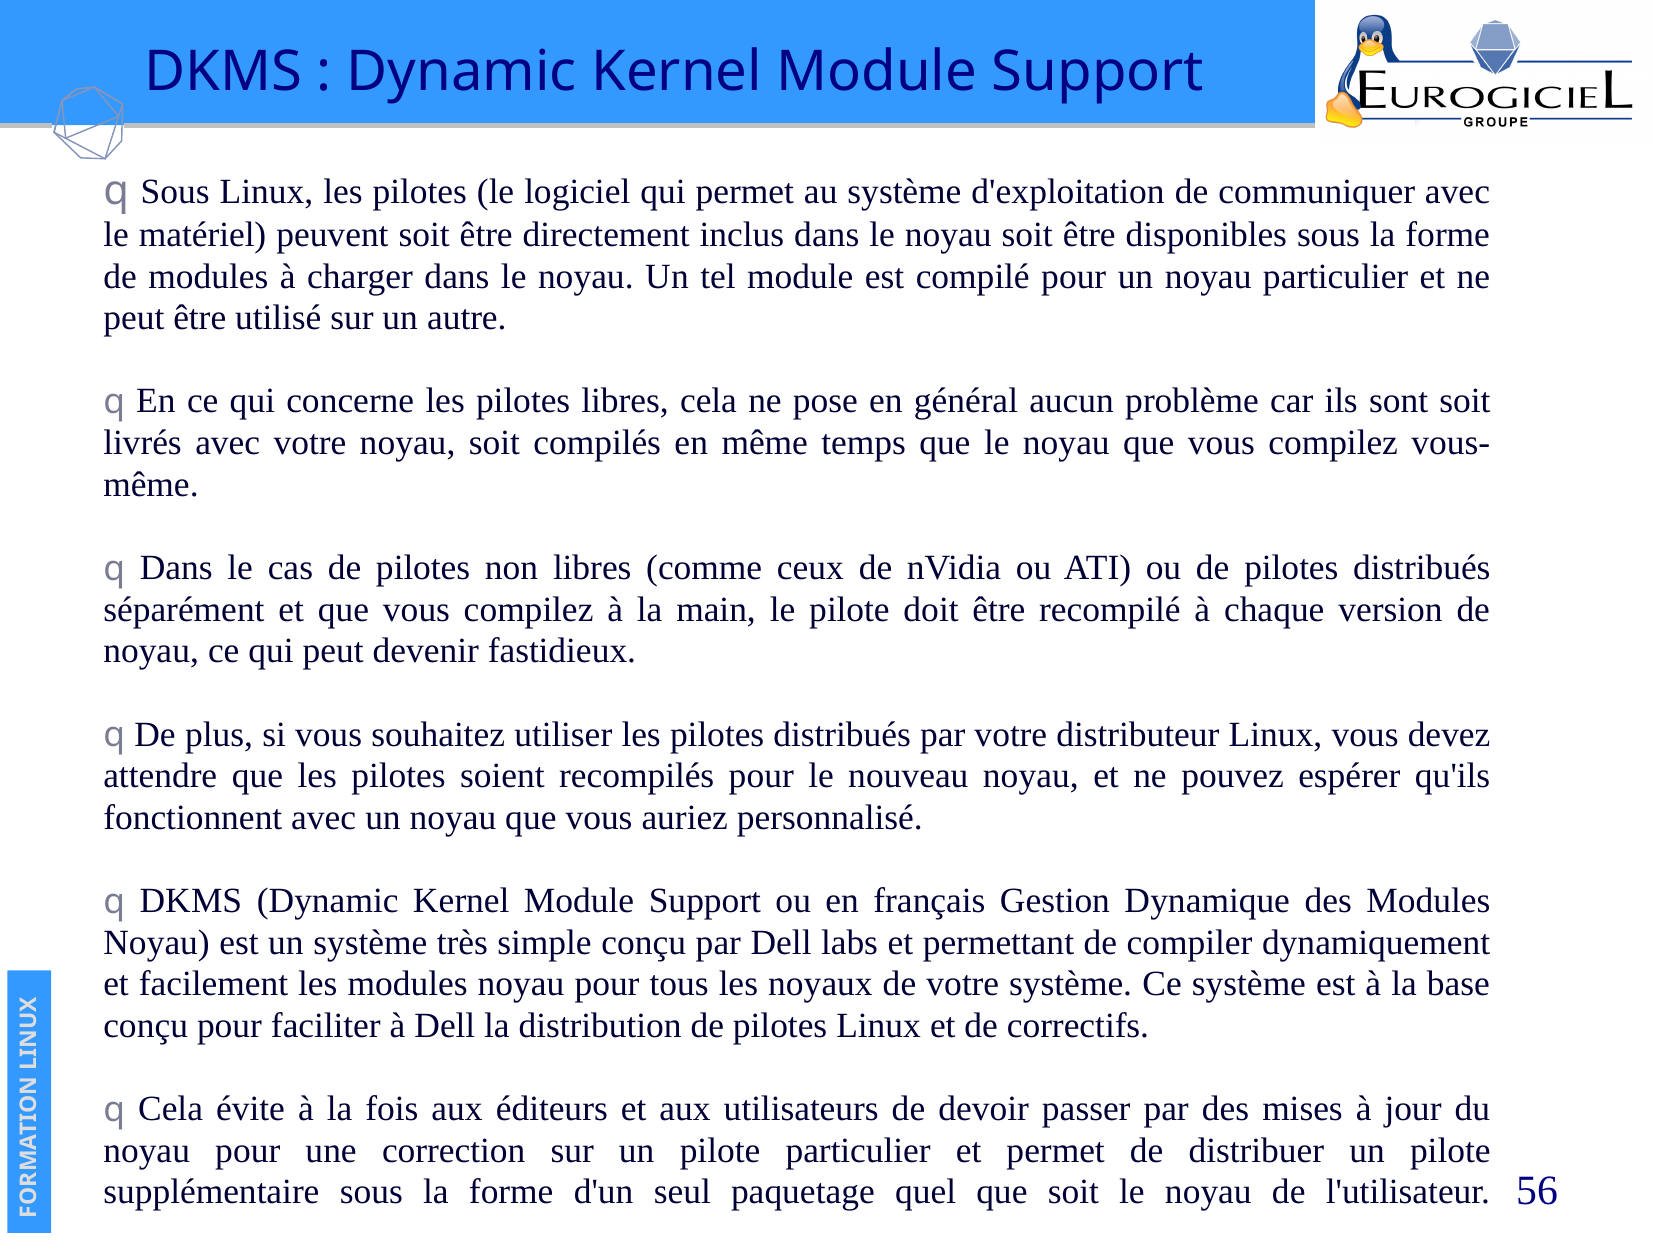

# DKMS : Dynamic Kernel Module Support
 Sous Linux, les pilotes (le logiciel qui permet au système d'exploitation de communiquer avec le matériel) peuvent soit être directement inclus dans le noyau soit être disponibles sous la forme de modules à charger dans le noyau. Un tel module est compilé pour un noyau particulier et ne peut être utilisé sur un autre.
 En ce qui concerne les pilotes libres, cela ne pose en général aucun problème car ils sont soit livrés avec votre noyau, soit compilés en même temps que le noyau que vous compilez vous-même.
 Dans le cas de pilotes non libres (comme ceux de nVidia ou ATI) ou de pilotes distribués séparément et que vous compilez à la main, le pilote doit être recompilé à chaque version de noyau, ce qui peut devenir fastidieux.
 De plus, si vous souhaitez utiliser les pilotes distribués par votre distributeur Linux, vous devez attendre que les pilotes soient recompilés pour le nouveau noyau, et ne pouvez espérer qu'ils fonctionnent avec un noyau que vous auriez personnalisé.
 DKMS (Dynamic Kernel Module Support ou en français Gestion Dynamique des Modules Noyau) est un système très simple conçu par Dell labs et permettant de compiler dynamiquement et facilement les modules noyau pour tous les noyaux de votre système. Ce système est à la base conçu pour faciliter à Dell la distribution de pilotes Linux et de correctifs.
 Cela évite à la fois aux éditeurs et aux utilisateurs de devoir passer par des mises à jour du noyau pour une correction sur un pilote particulier et permet de distribuer un pilote supplémentaire sous la forme d'un seul paquetage quel que soit le noyau de l'utilisateur.